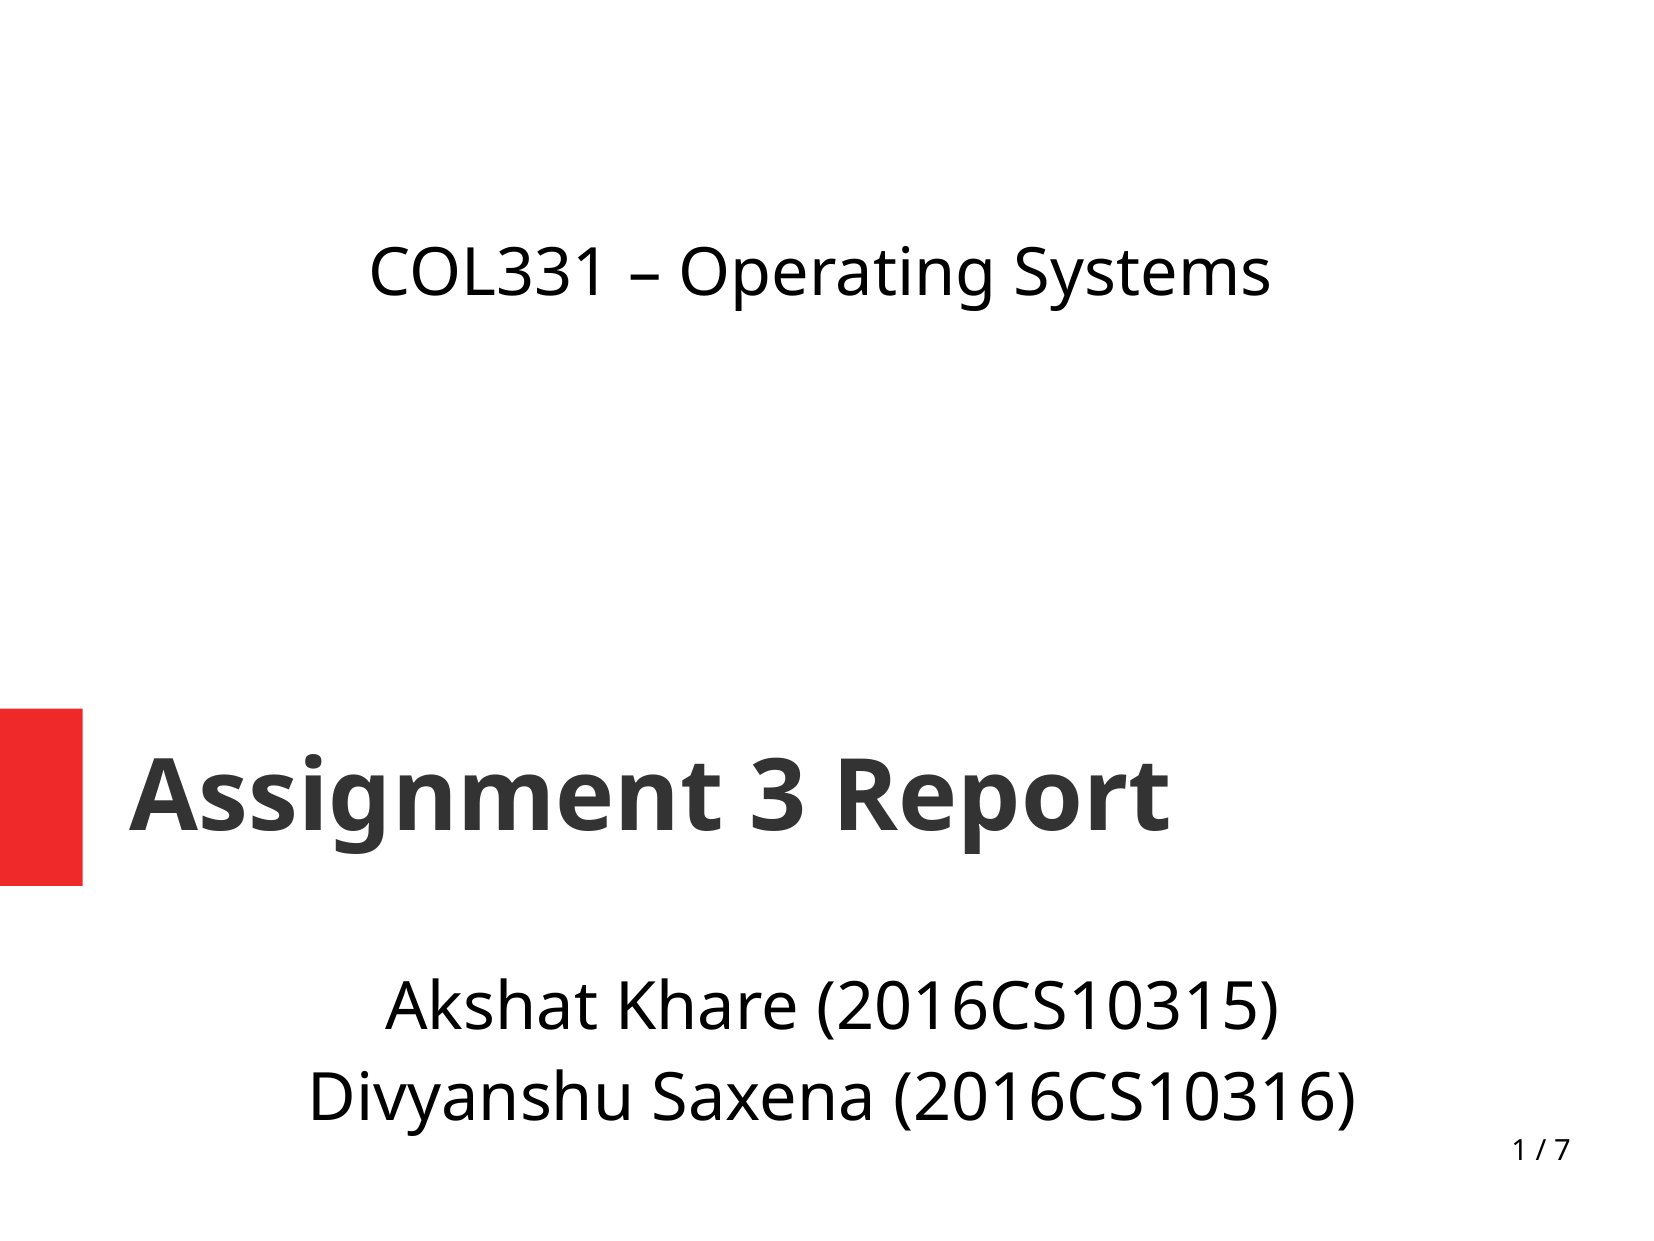

COL331 – Operating Systems
# Assignment 3 Report
Akshat Khare (2016CS10315)
Divyanshu Saxena (2016CS10316)
1